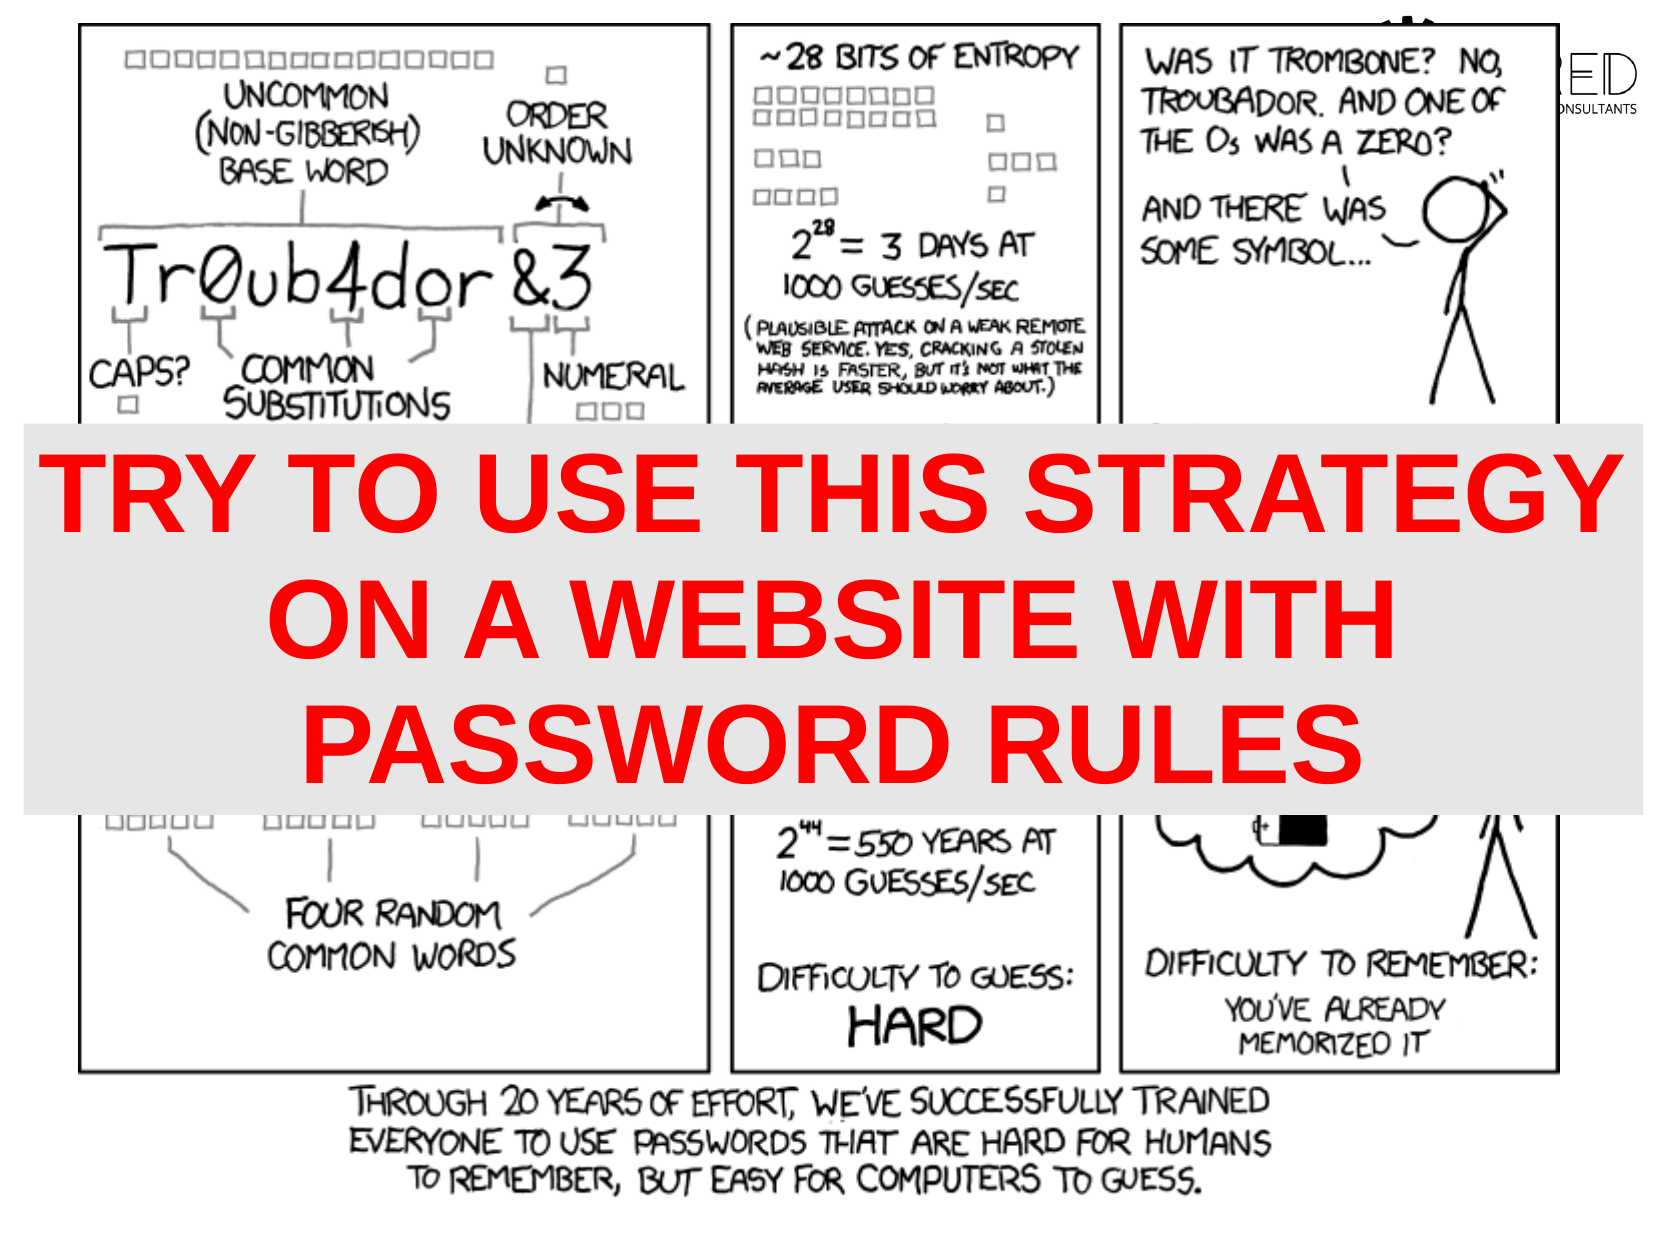

#
TRY TO USE THIS STRATEGY
ON A WEBSITE WITH
PASSWORD RULES